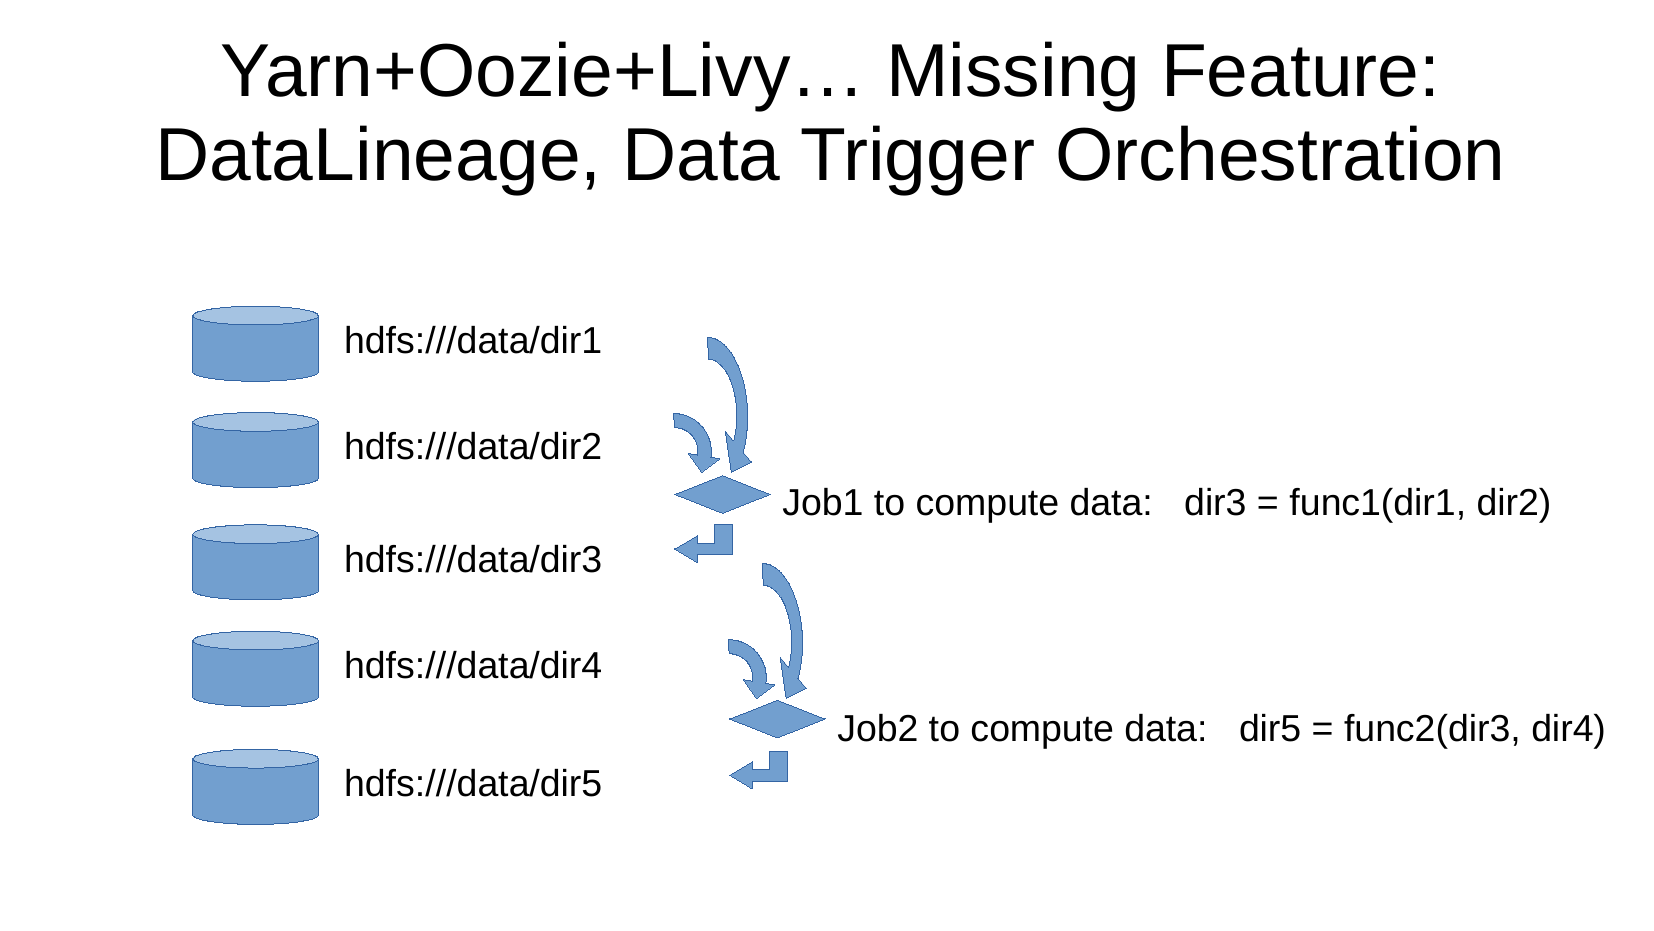

# Yarn+Oozie+Livy… Missing Feature: DataLineage, Data Trigger Orchestration
hdfs:///data/dir1
hdfs:///data/dir2
Job1 to compute data: dir3 = func1(dir1, dir2)
hdfs:///data/dir3
hdfs:///data/dir4
Job2 to compute data: dir5 = func2(dir3, dir4)
hdfs:///data/dir5